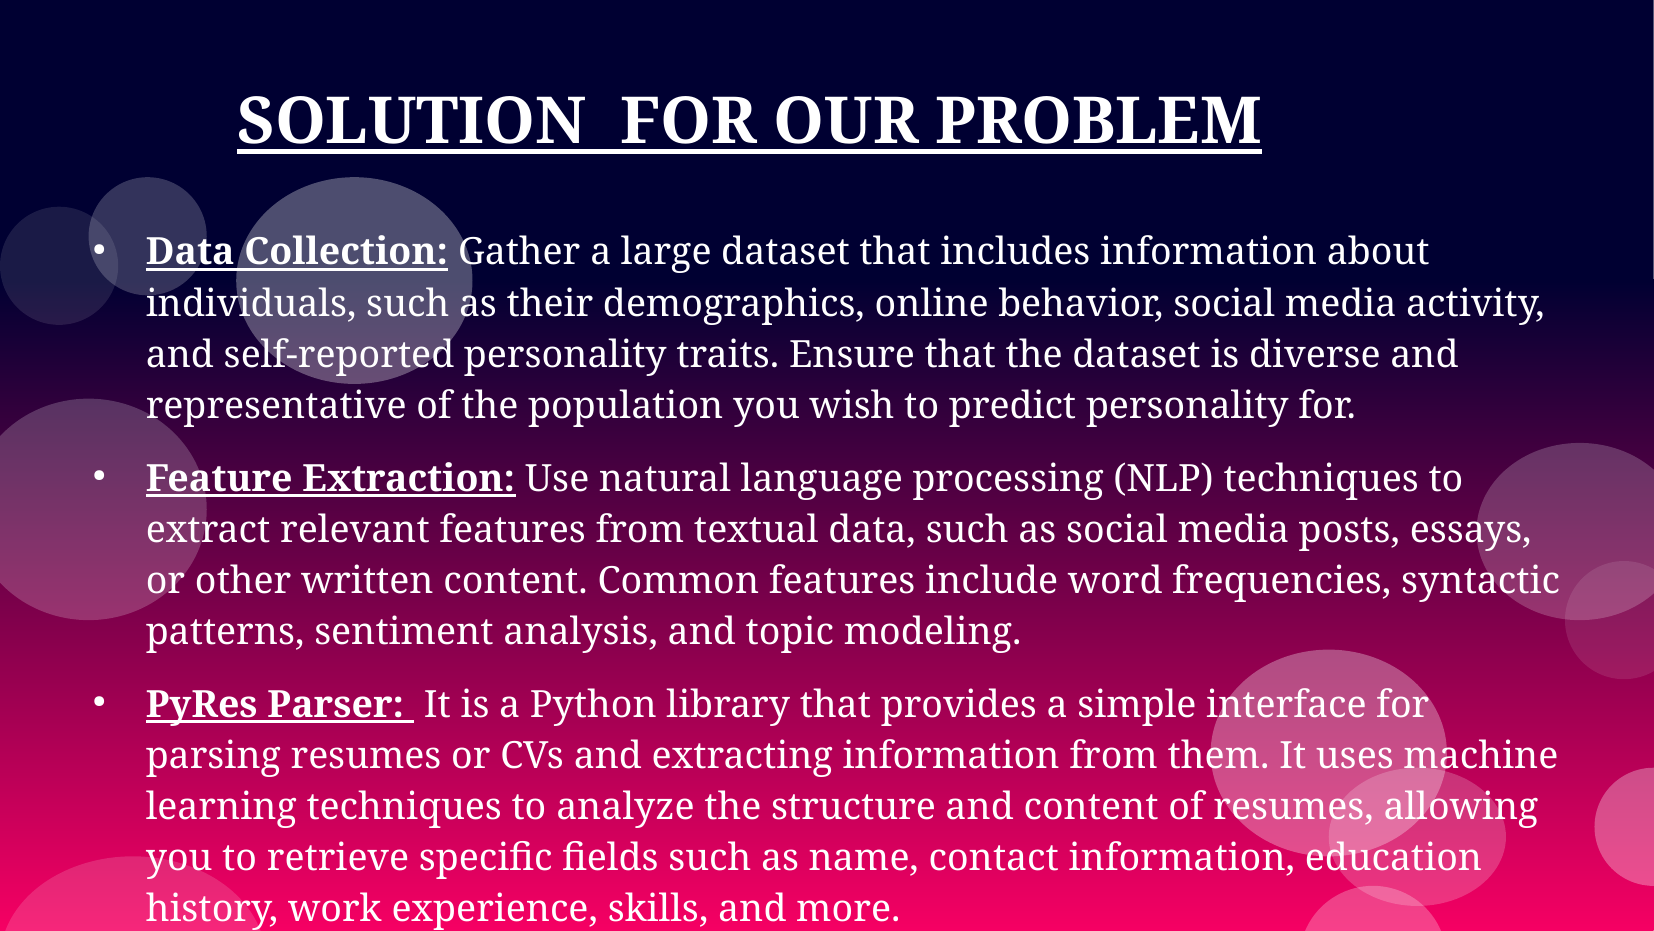

# SOLUTION FOR OUR PROBLEM
Data Collection: Gather a large dataset that includes information about individuals, such as their demographics, online behavior, social media activity, and self-reported personality traits. Ensure that the dataset is diverse and representative of the population you wish to predict personality for.
Feature Extraction: Use natural language processing (NLP) techniques to extract relevant features from textual data, such as social media posts, essays, or other written content. Common features include word frequencies, syntactic patterns, sentiment analysis, and topic modeling.
PyRes Parser: It is a Python library that provides a simple interface for parsing resumes or CVs and extracting information from them. It uses machine learning techniques to analyze the structure and content of resumes, allowing you to retrieve specific fields such as name, contact information, education history, work experience, skills, and more.
Machine Learning Models: The big five personality trait model also known as the OCEAN model ,widely used frame work for assessing personality in psychology .(Openness ,Conscientiousness ,Extroversion , Agreeableness, Neuroticism)